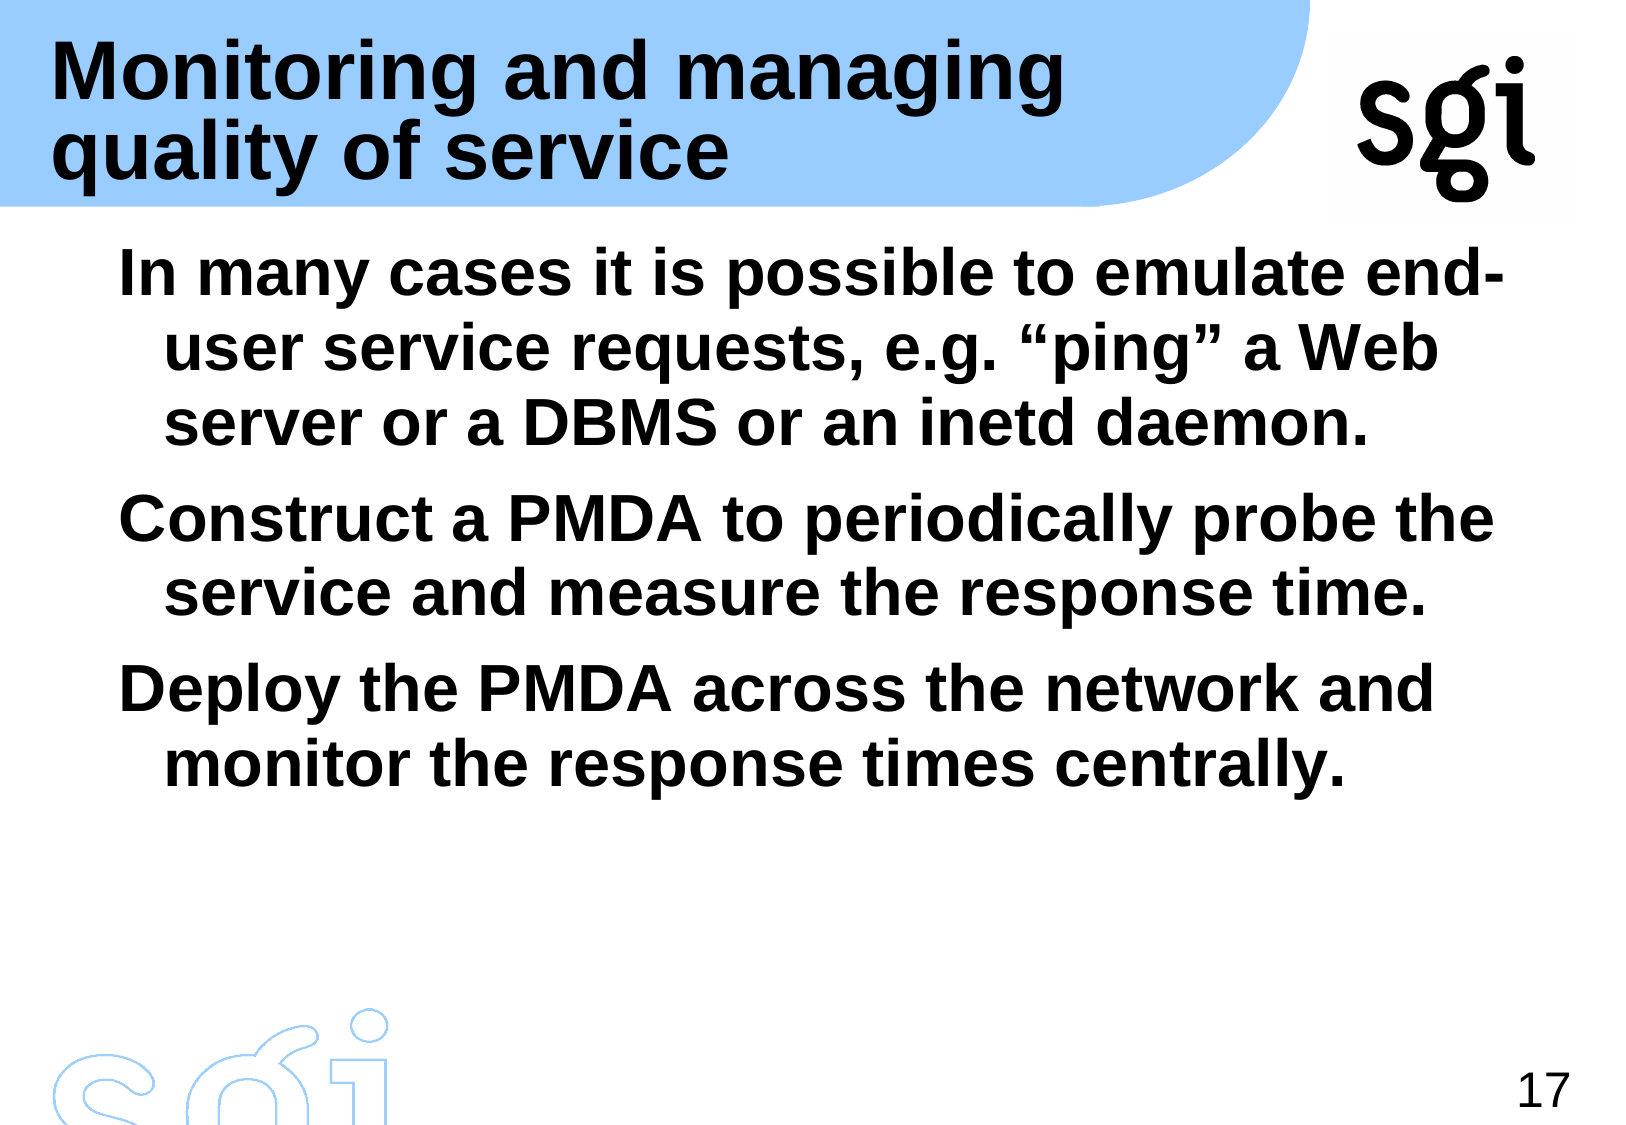

# Monitoring and managing quality of service
In many cases it is possible to emulate end-user service requests, e.g. “ping” a Web server or a DBMS or an inetd daemon.
Construct a PMDA to periodically probe the service and measure the response time.
Deploy the PMDA across the network and monitor the response times centrally.